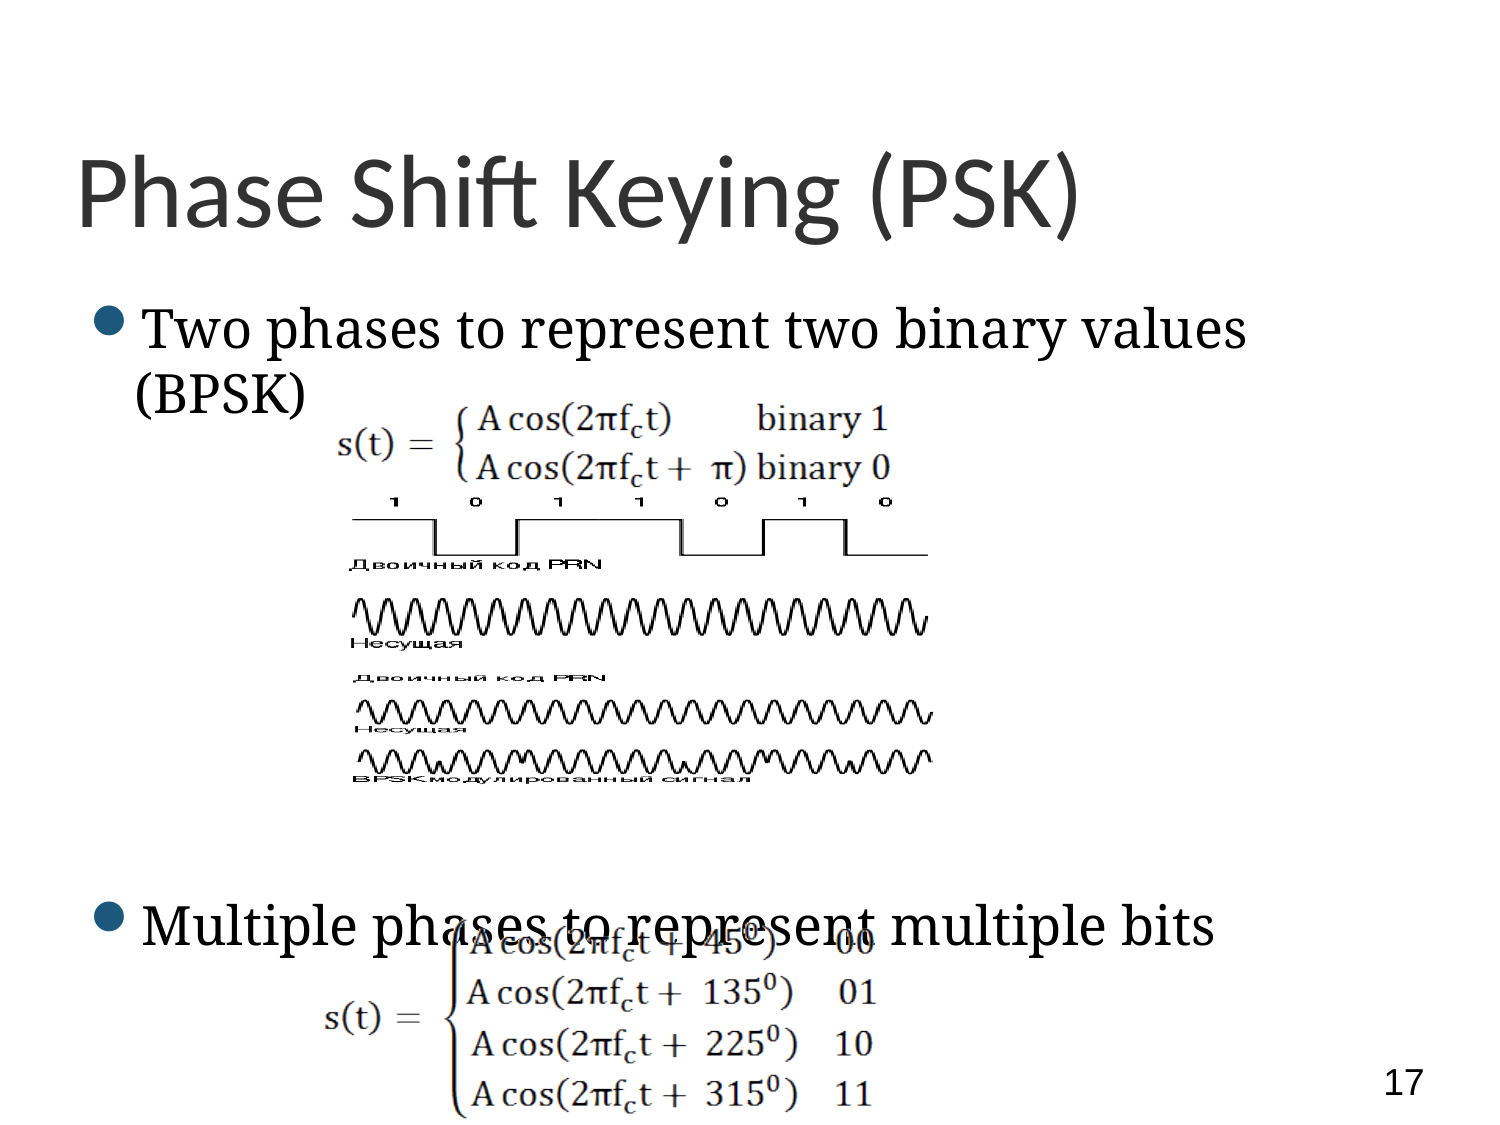

# Phase Shift Keying (PSK)
Two phases to represent two binary values (BPSK)
Multiple phases to represent multiple bits